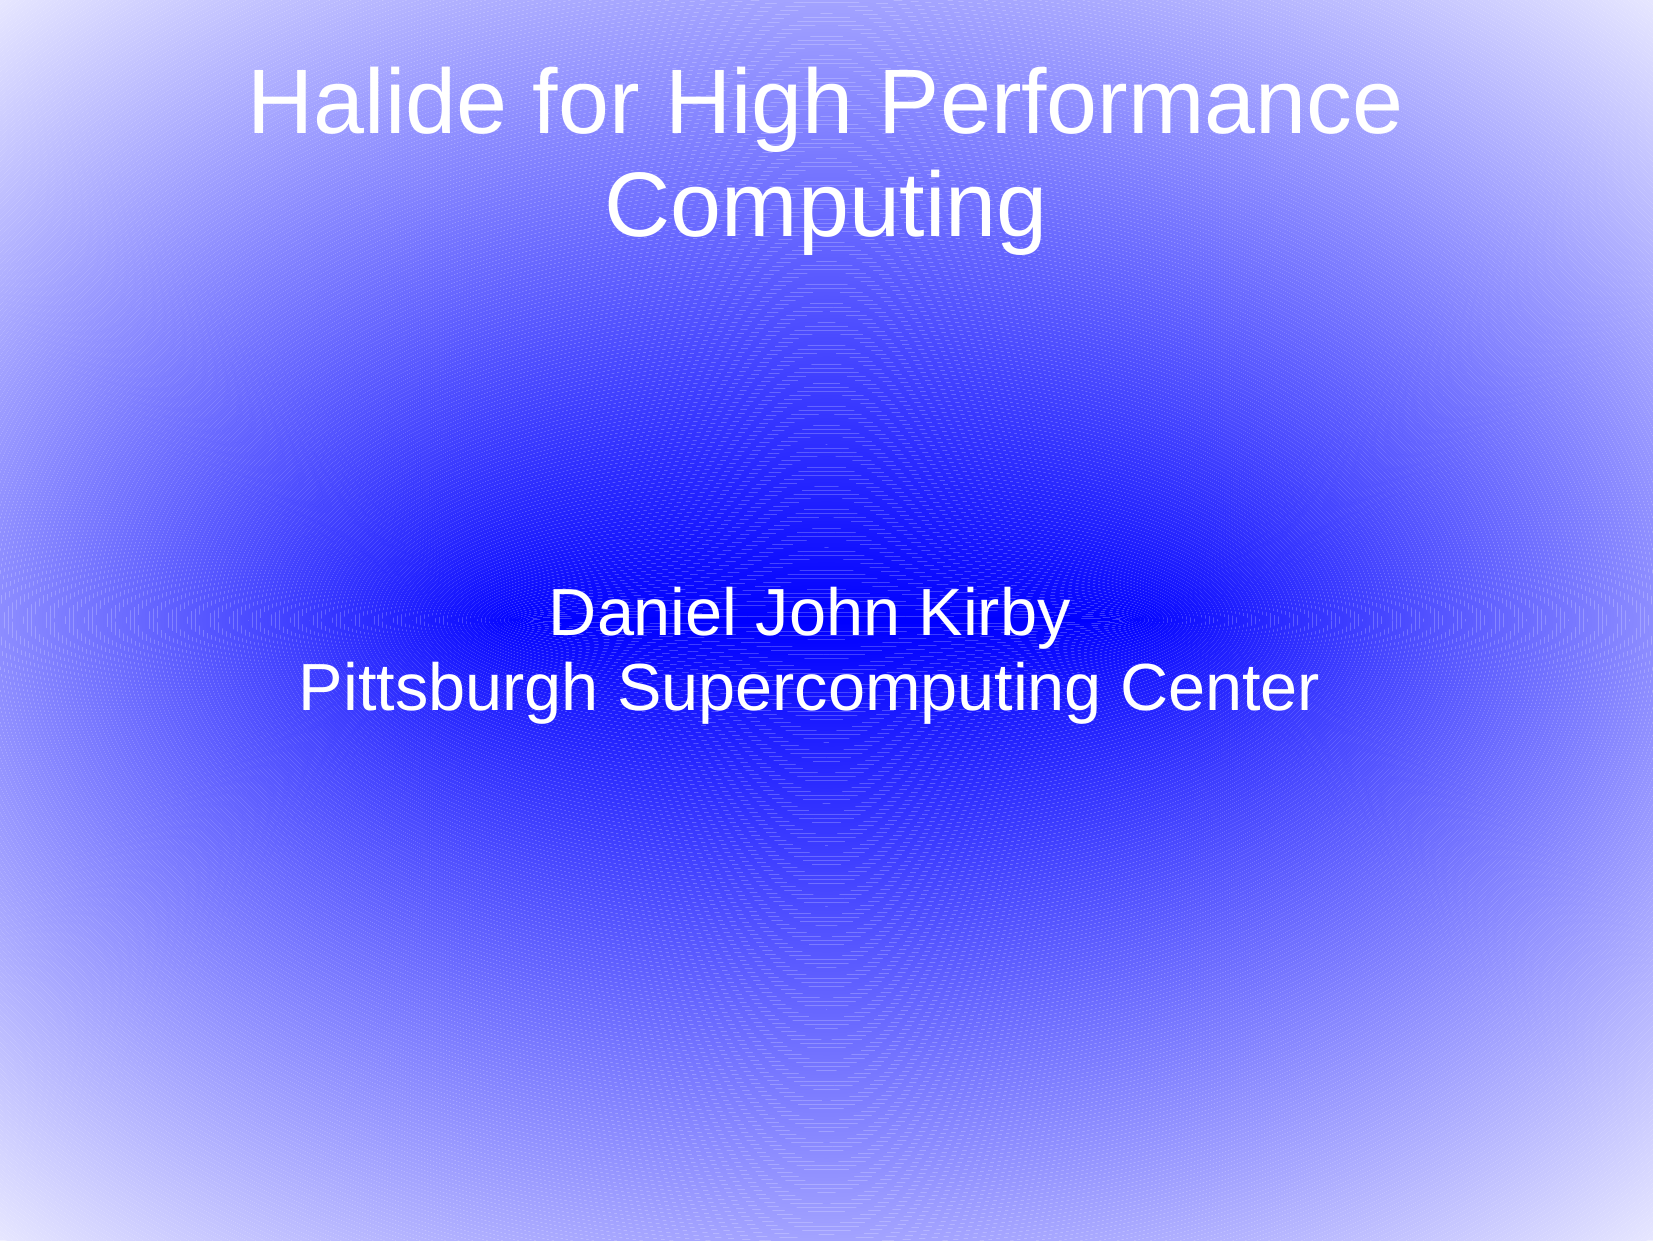

# Halide for High Performance Computing
Daniel John Kirby
Pittsburgh Supercomputing Center